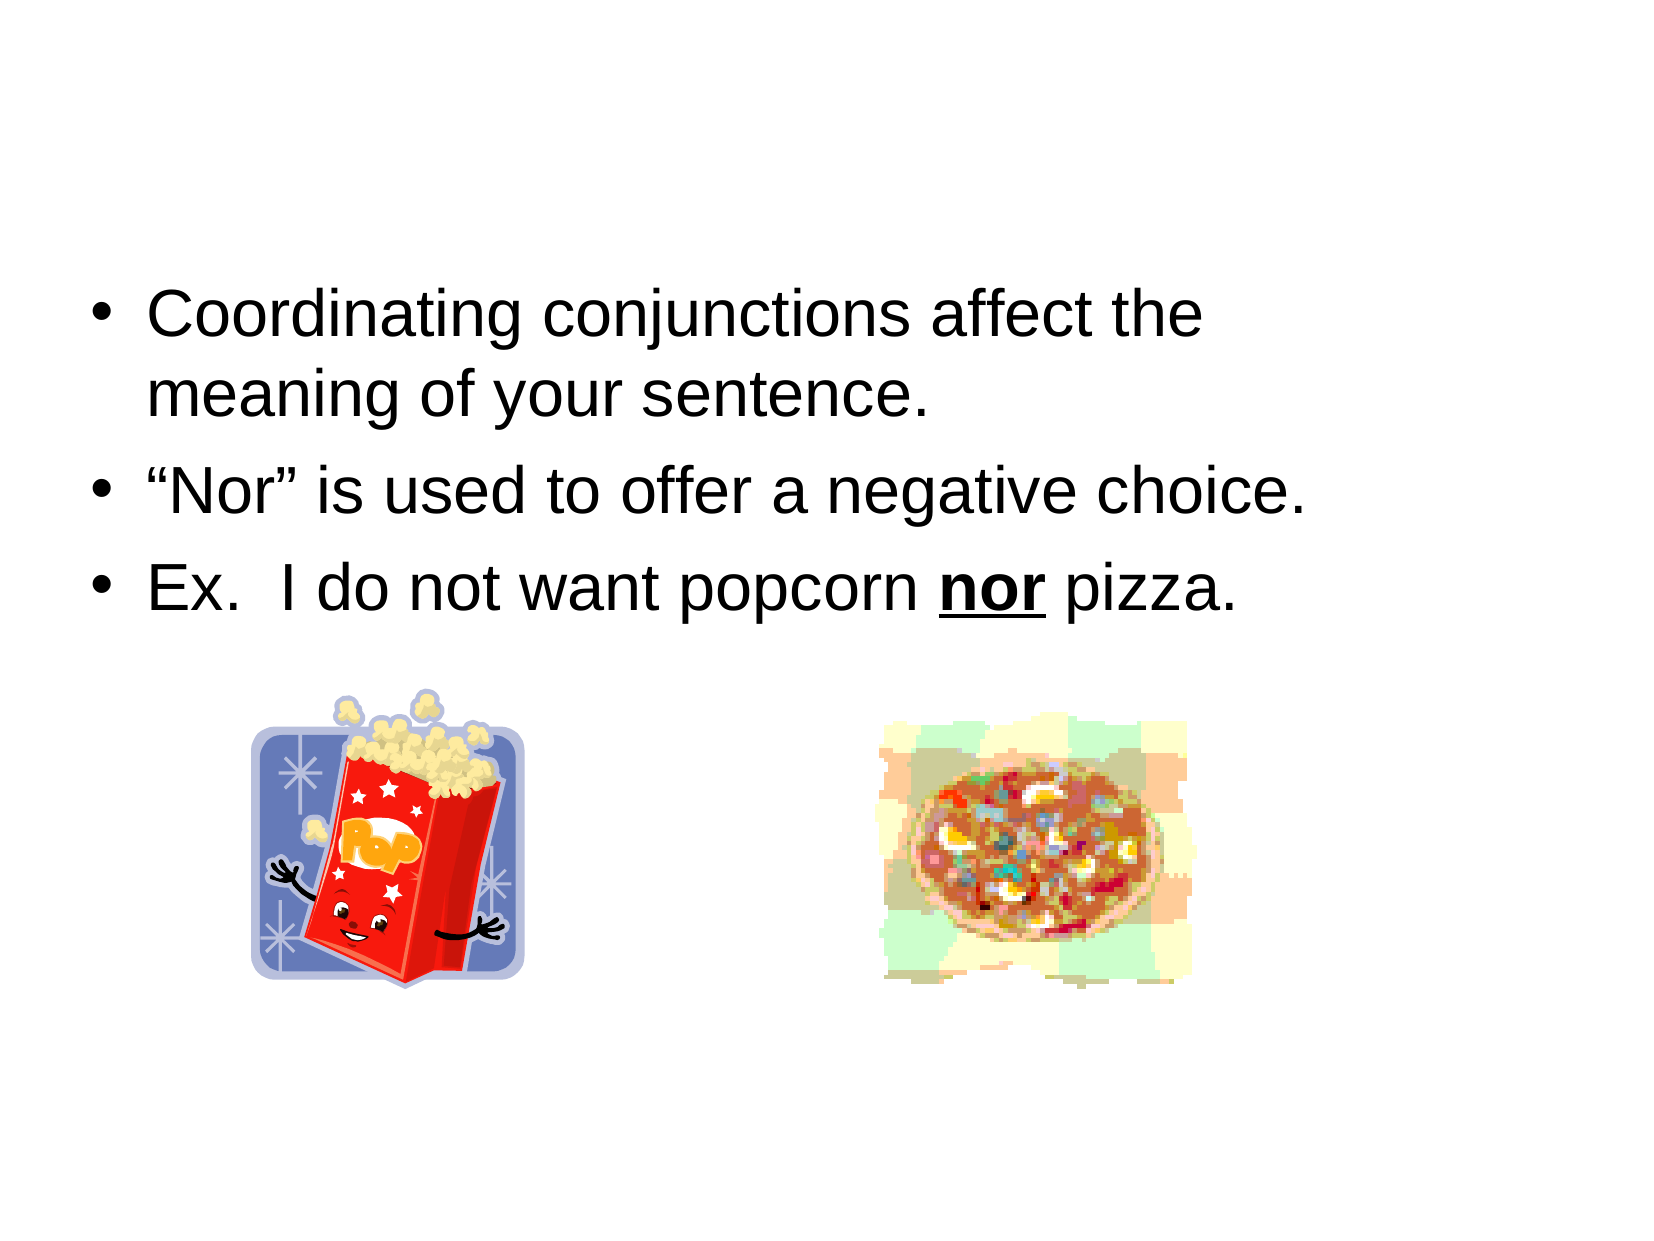

# Types of Conjunctions
Coordinating conjunctions affect the meaning of your sentence.
“Nor” is used to offer a negative choice.
Ex. I do not want popcorn nor pizza.